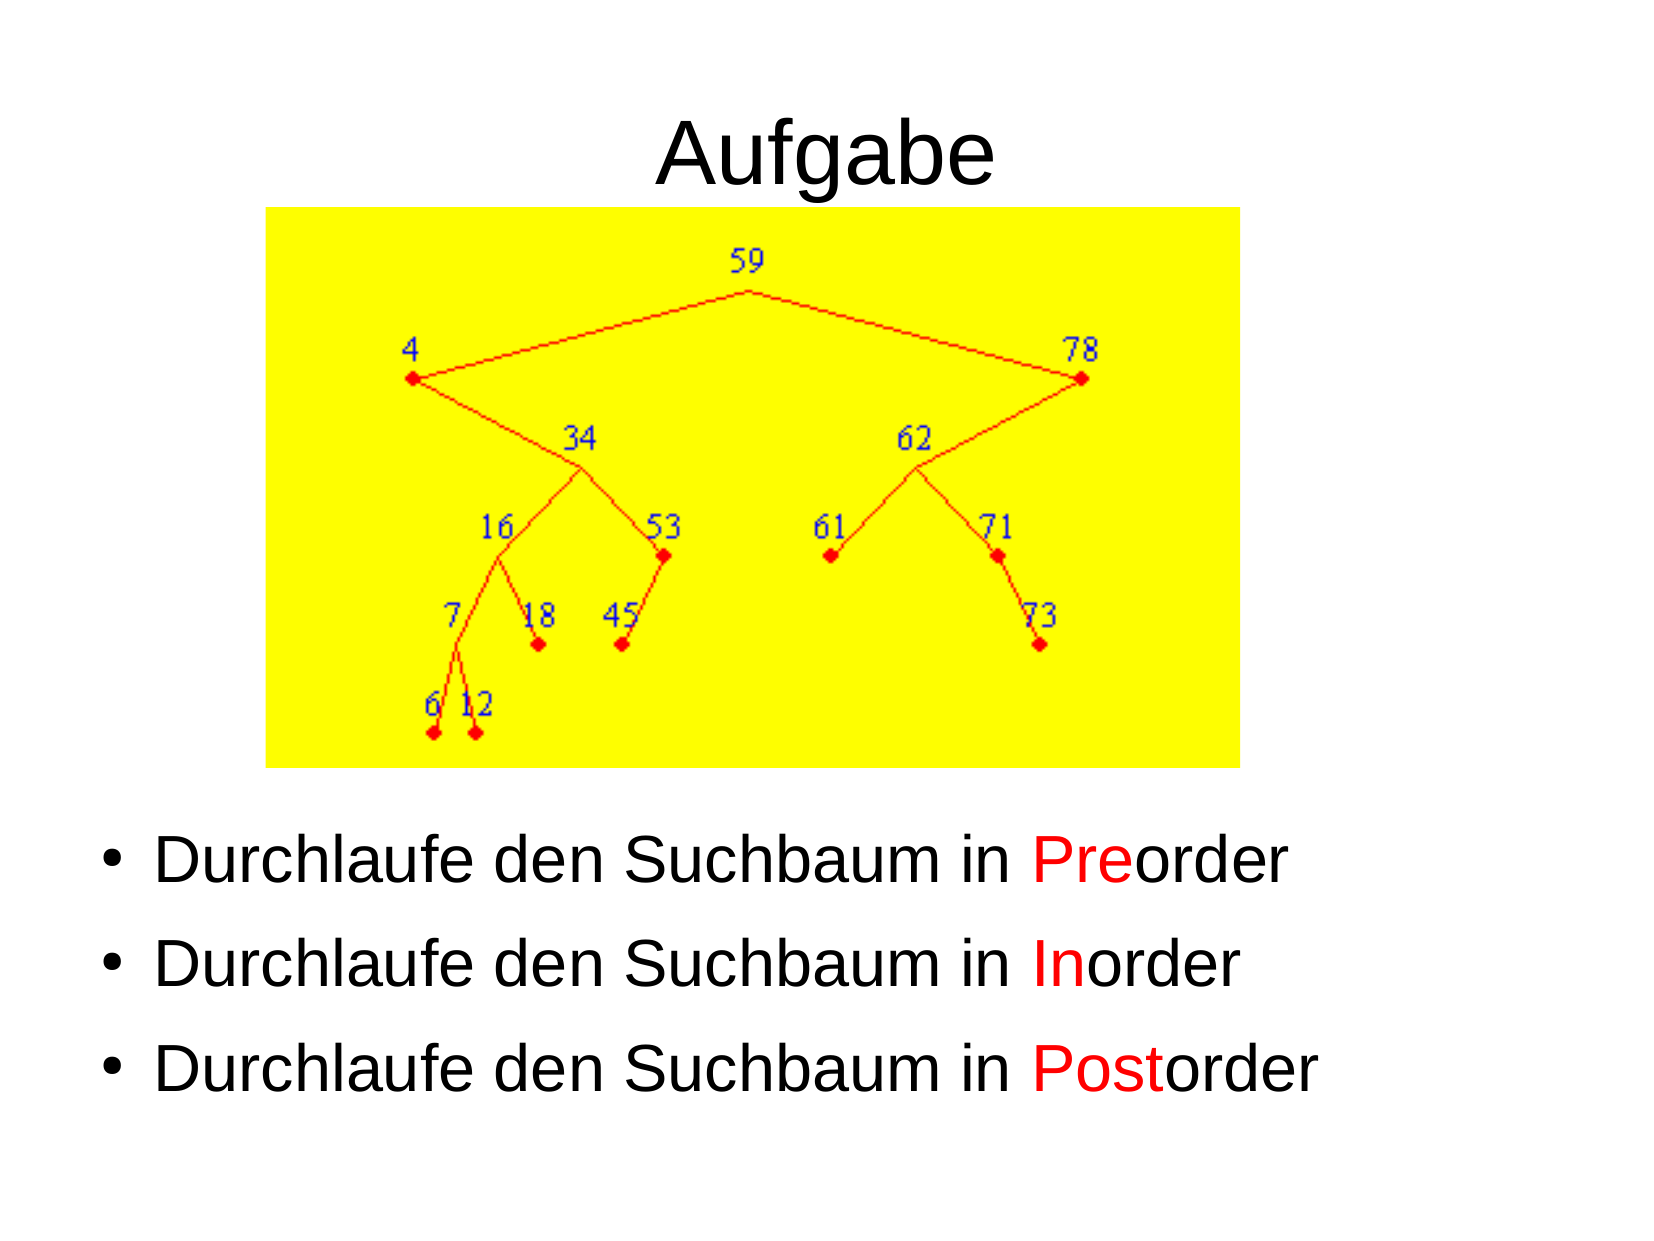

# Aufgabe
Durchlaufe den Suchbaum in Preorder
Durchlaufe den Suchbaum in Inorder
Durchlaufe den Suchbaum in Postorder